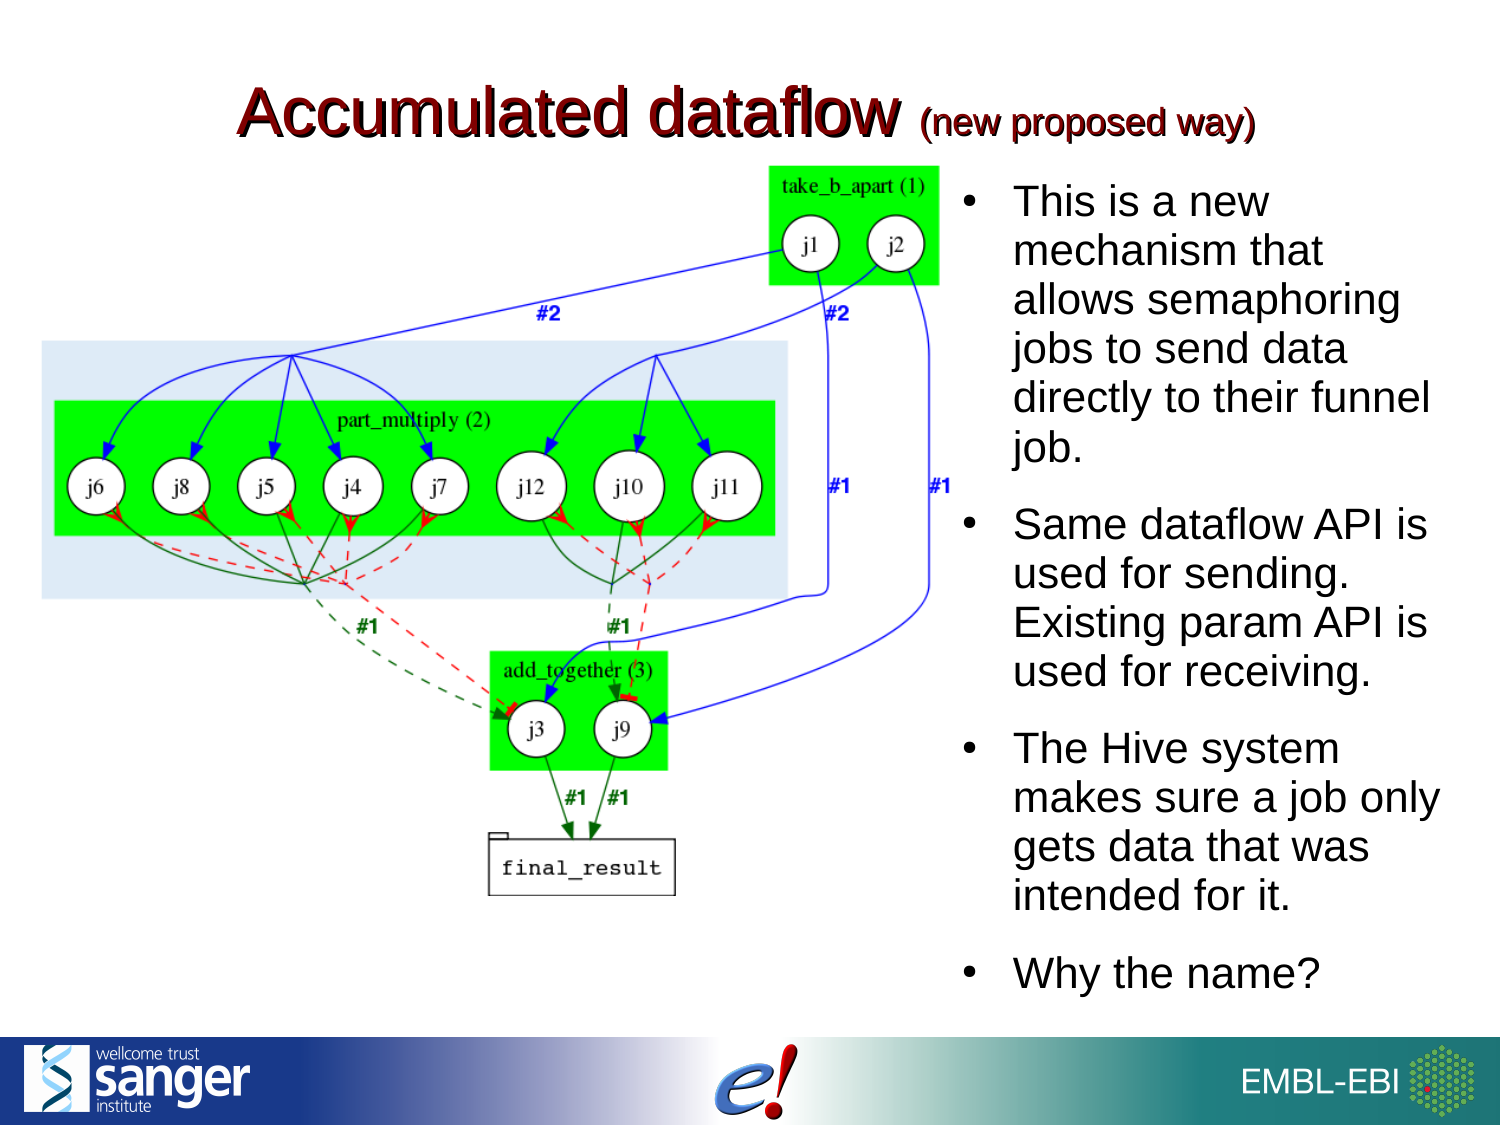

# Accumulated dataflow (new proposed way)
This is a new mechanism that allows semaphoring jobs to send data directly to their funnel job.
Same dataflow API is used for sending. Existing param API is used for receiving.
The Hive system makes sure a job only gets data that was intended for it.
Why the name?